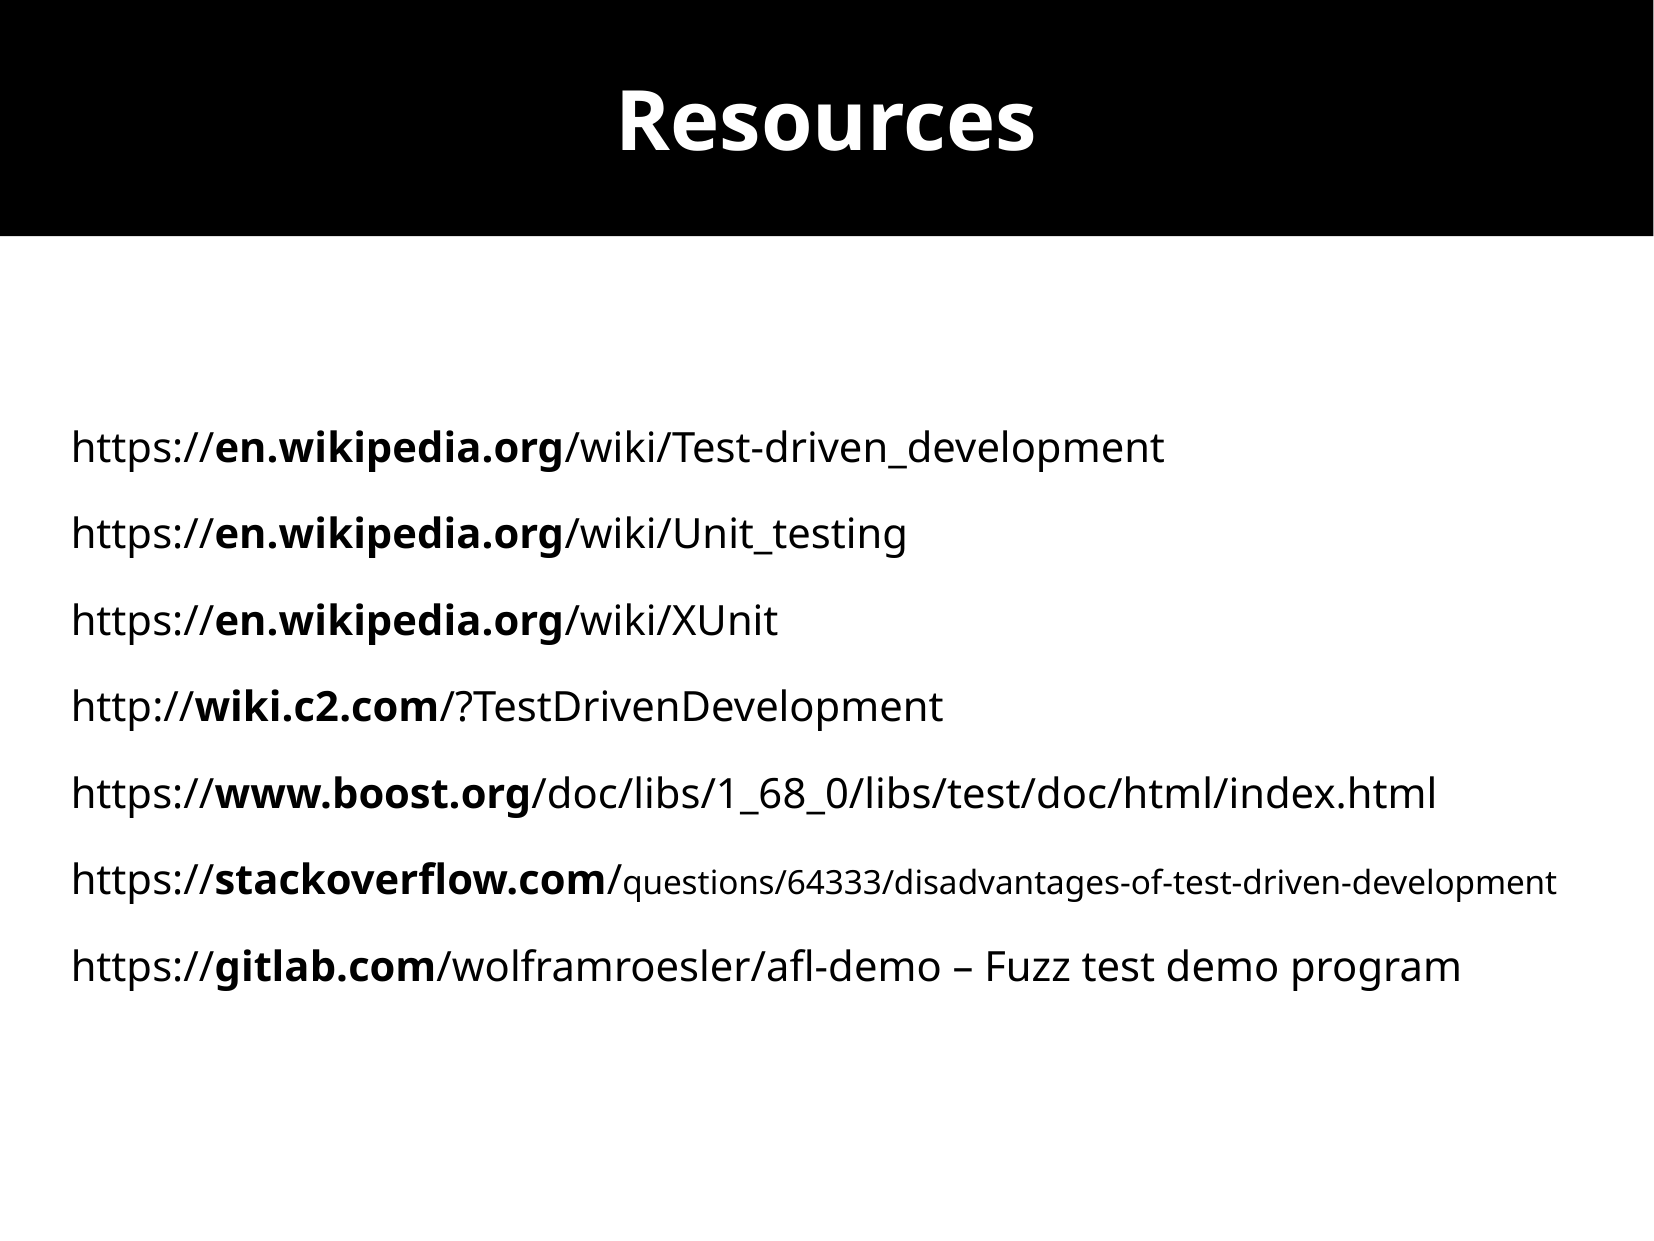

# Resources
https://en.wikipedia.org/wiki/Test-driven_development
https://en.wikipedia.org/wiki/Unit_testing
https://en.wikipedia.org/wiki/XUnit
http://wiki.c2.com/?TestDrivenDevelopment
https://www.boost.org/doc/libs/1_68_0/libs/test/doc/html/index.html
https://stackoverflow.com/questions/64333/disadvantages-of-test-driven-development
https://gitlab.com/wolframroesler/afl-demo – Fuzz test demo program